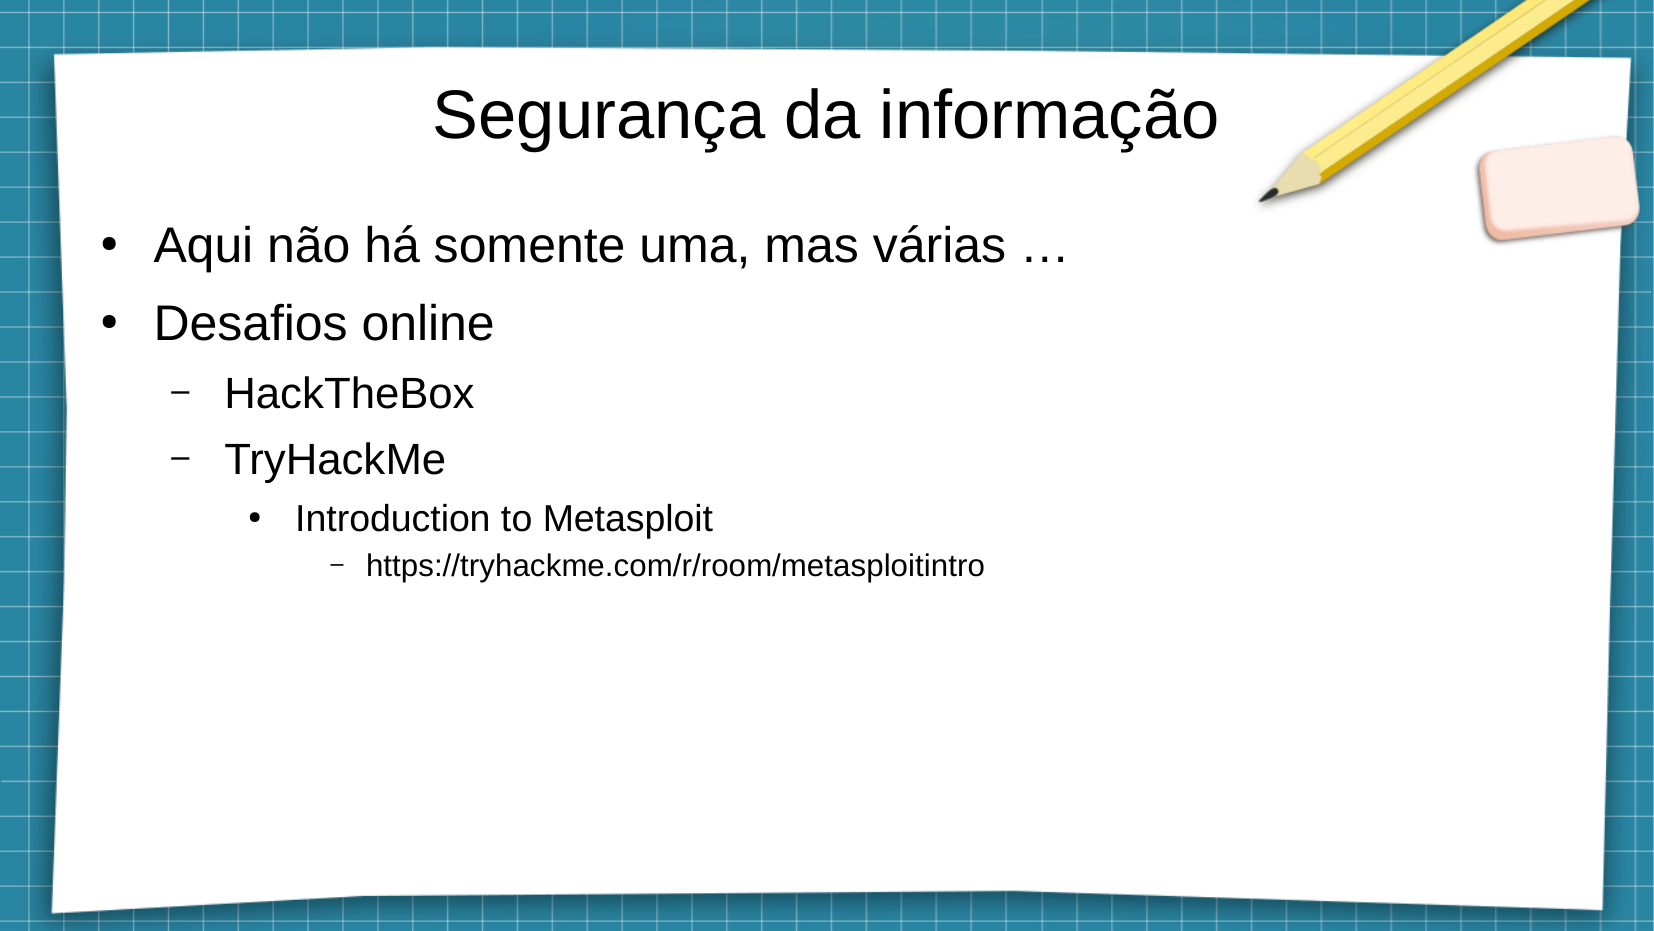

# Segurança da informação
Aqui não há somente uma, mas várias …
Desafios online
HackTheBox
TryHackMe
Introduction to Metasploit
https://tryhackme.com/r/room/metasploitintro